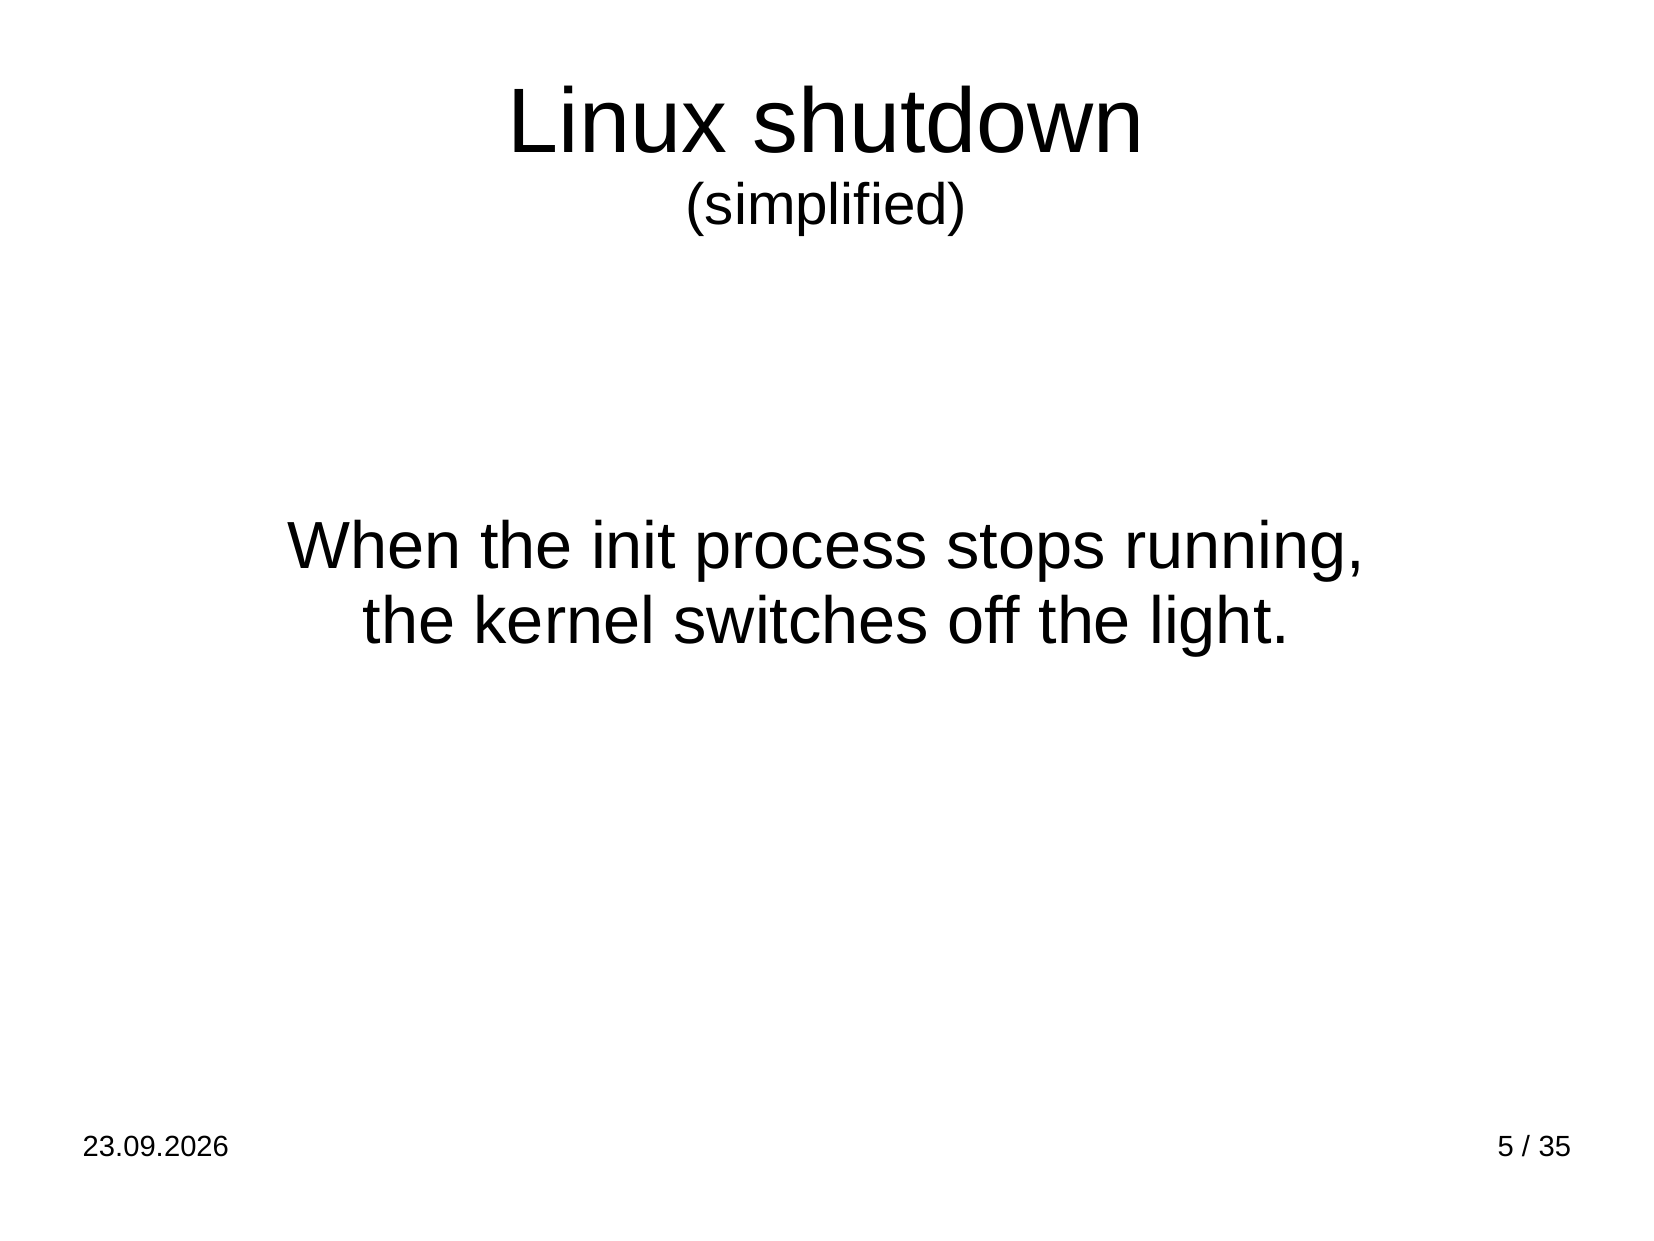

# Linux shutdown (simplified)
When the init process stops running,
the kernel switches off the light.